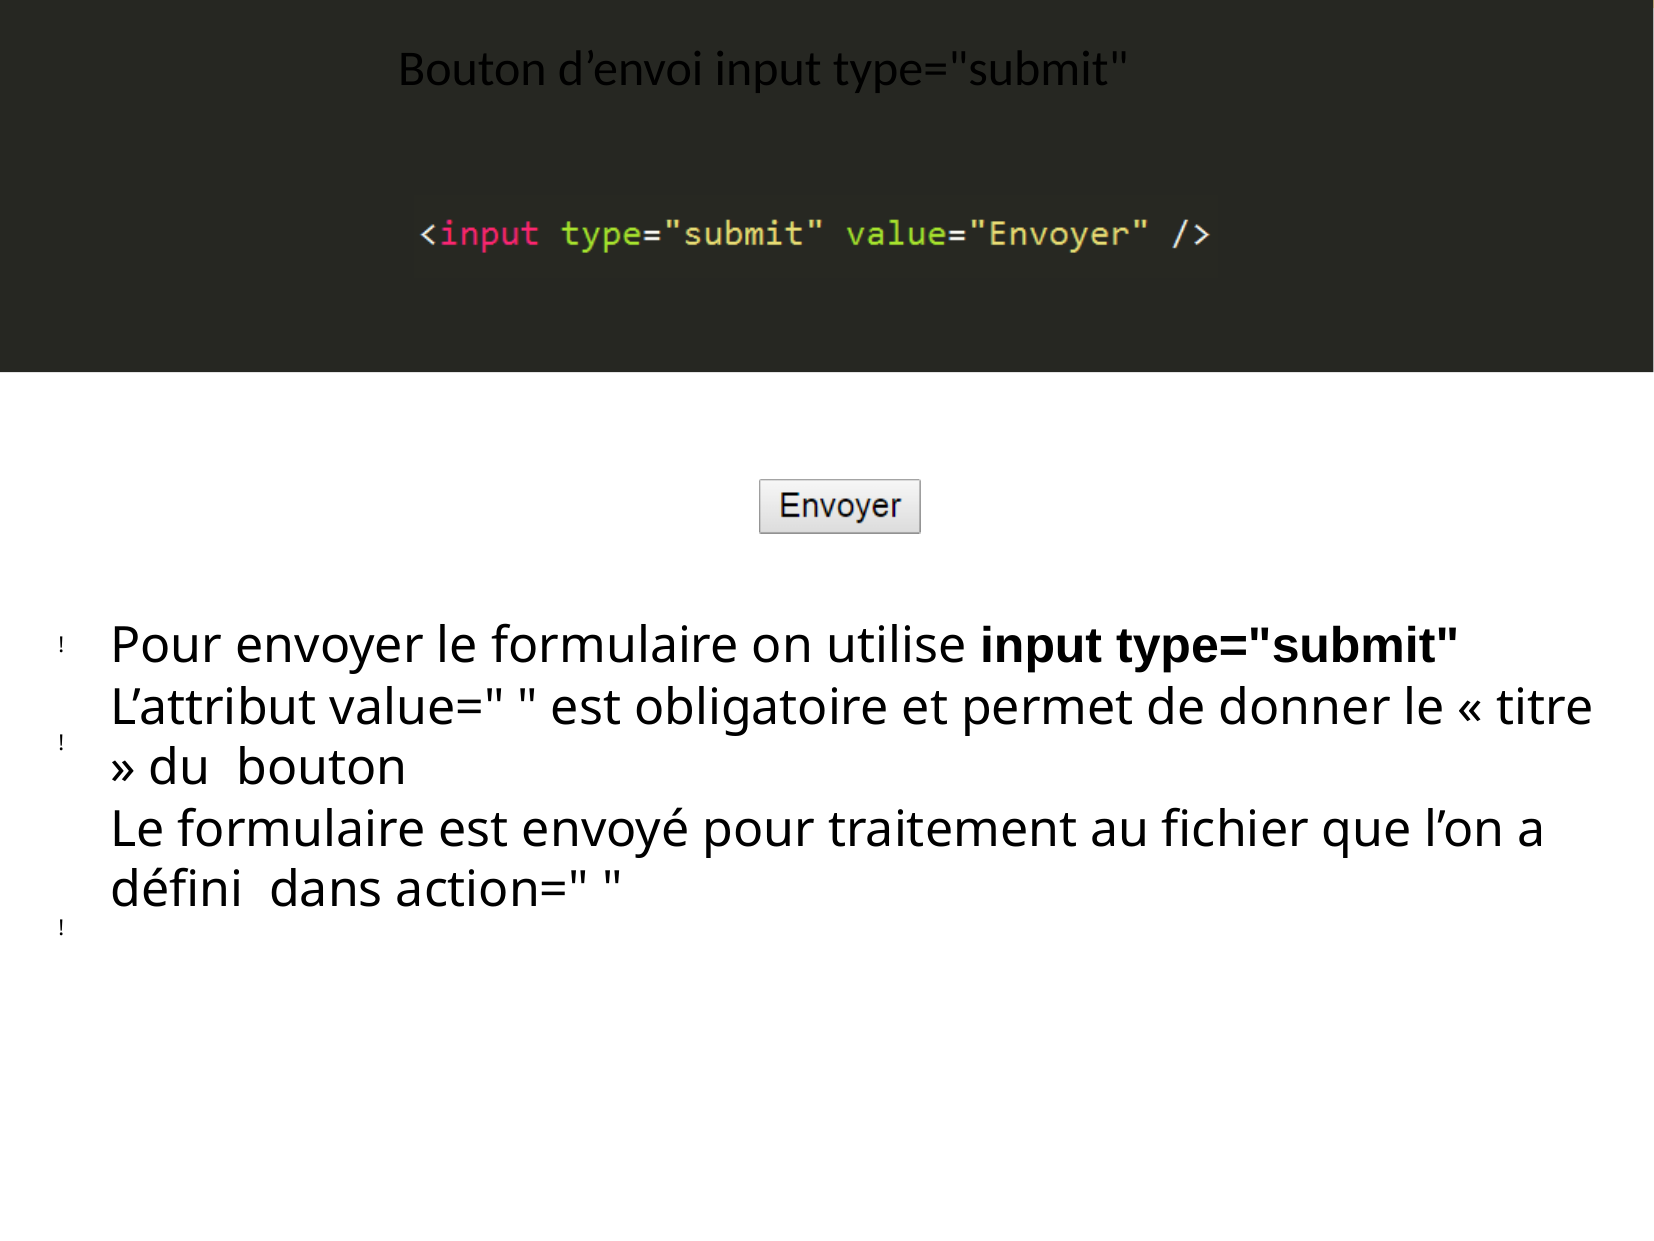

# Bouton d’envoi input type="submit"
Pour envoyer le formulaire on utilise input type="submit"
L’attribut value=" " est obligatoire et permet de donner le « titre » du bouton
Le formulaire est envoyé pour traitement au fichier que l’on a défini dans action=" "
!
!
!